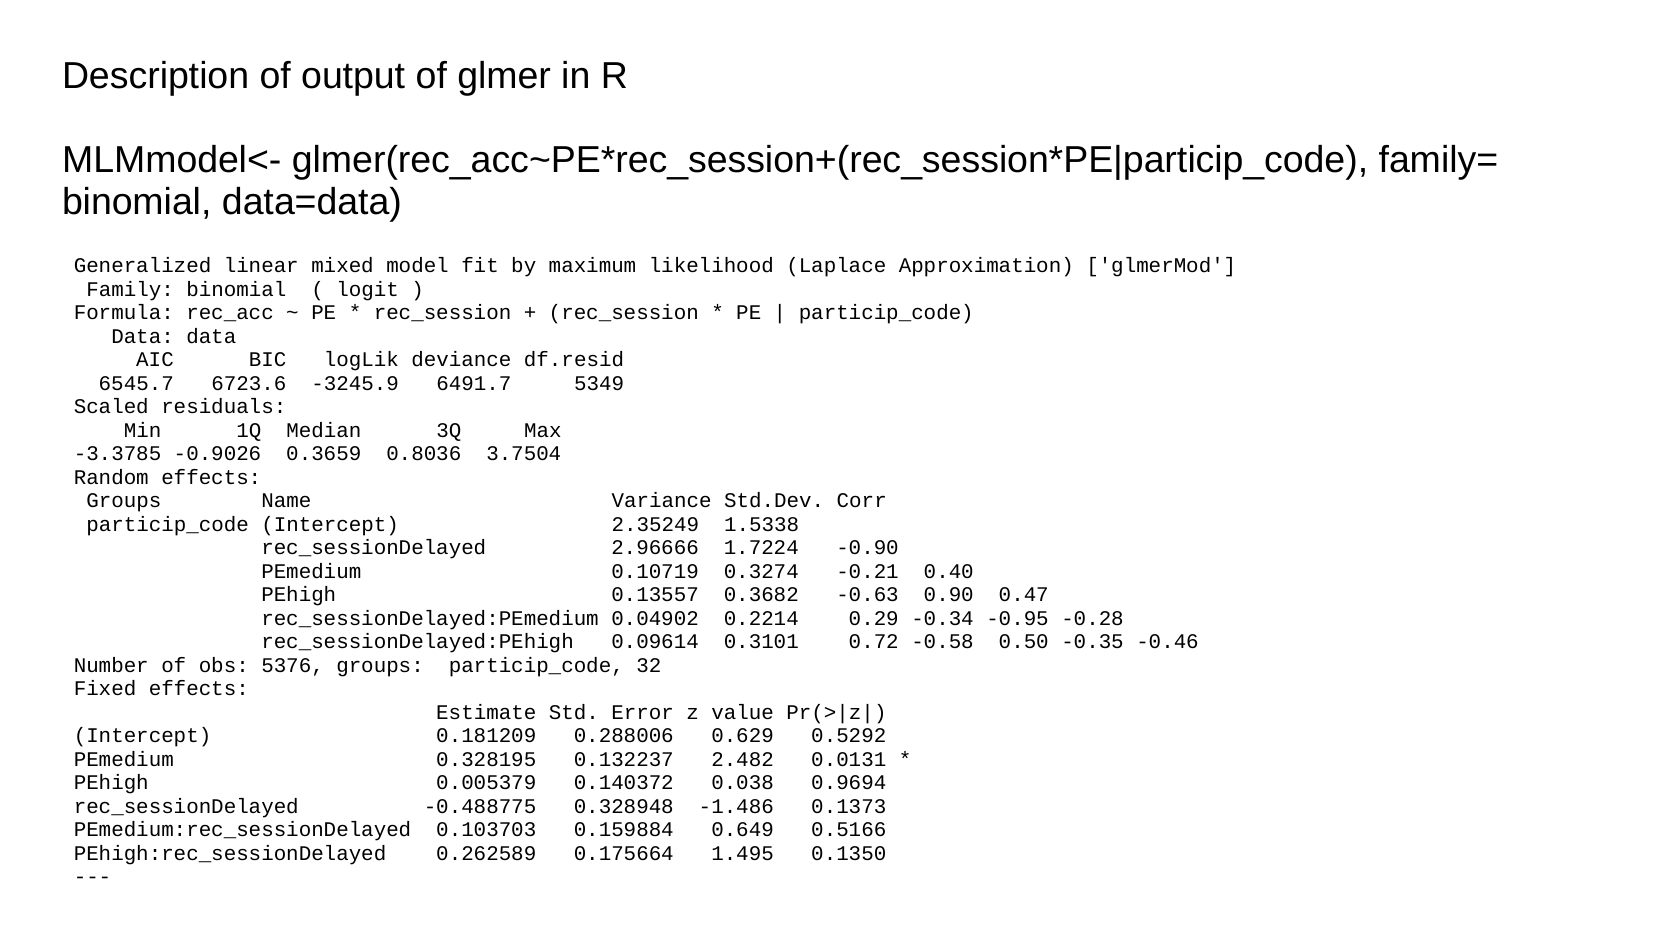

Description of output of glmer in R
MLMmodel<- glmer(rec_acc~PE*rec_session+(rec_session*PE|particip_code), family= binomial, data=data)
Generalized linear mixed model fit by maximum likelihood (Laplace Approximation) ['glmerMod']
 Family: binomial ( logit )
Formula: rec_acc ~ PE * rec_session + (rec_session * PE | particip_code)
 Data: data
 AIC BIC logLik deviance df.resid
 6545.7 6723.6 -3245.9 6491.7 5349
Scaled residuals:
 Min 1Q Median 3Q Max
-3.3785 -0.9026 0.3659 0.8036 3.7504
Random effects:
 Groups Name Variance Std.Dev. Corr
 particip_code (Intercept) 2.35249 1.5338
 rec_sessionDelayed 2.96666 1.7224 -0.90
 PEmedium 0.10719 0.3274 -0.21 0.40
 PEhigh 0.13557 0.3682 -0.63 0.90 0.47
 rec_sessionDelayed:PEmedium 0.04902 0.2214 0.29 -0.34 -0.95 -0.28
 rec_sessionDelayed:PEhigh 0.09614 0.3101 0.72 -0.58 0.50 -0.35 -0.46
Number of obs: 5376, groups: particip_code, 32
Fixed effects:
 Estimate Std. Error z value Pr(>|z|)
(Intercept) 0.181209 0.288006 0.629 0.5292
PEmedium 0.328195 0.132237 2.482 0.0131 *
PEhigh 0.005379 0.140372 0.038 0.9694
rec_sessionDelayed -0.488775 0.328948 -1.486 0.1373
PEmedium:rec_sessionDelayed 0.103703 0.159884 0.649 0.5166
PEhigh:rec_sessionDelayed 0.262589 0.175664 1.495 0.1350
---